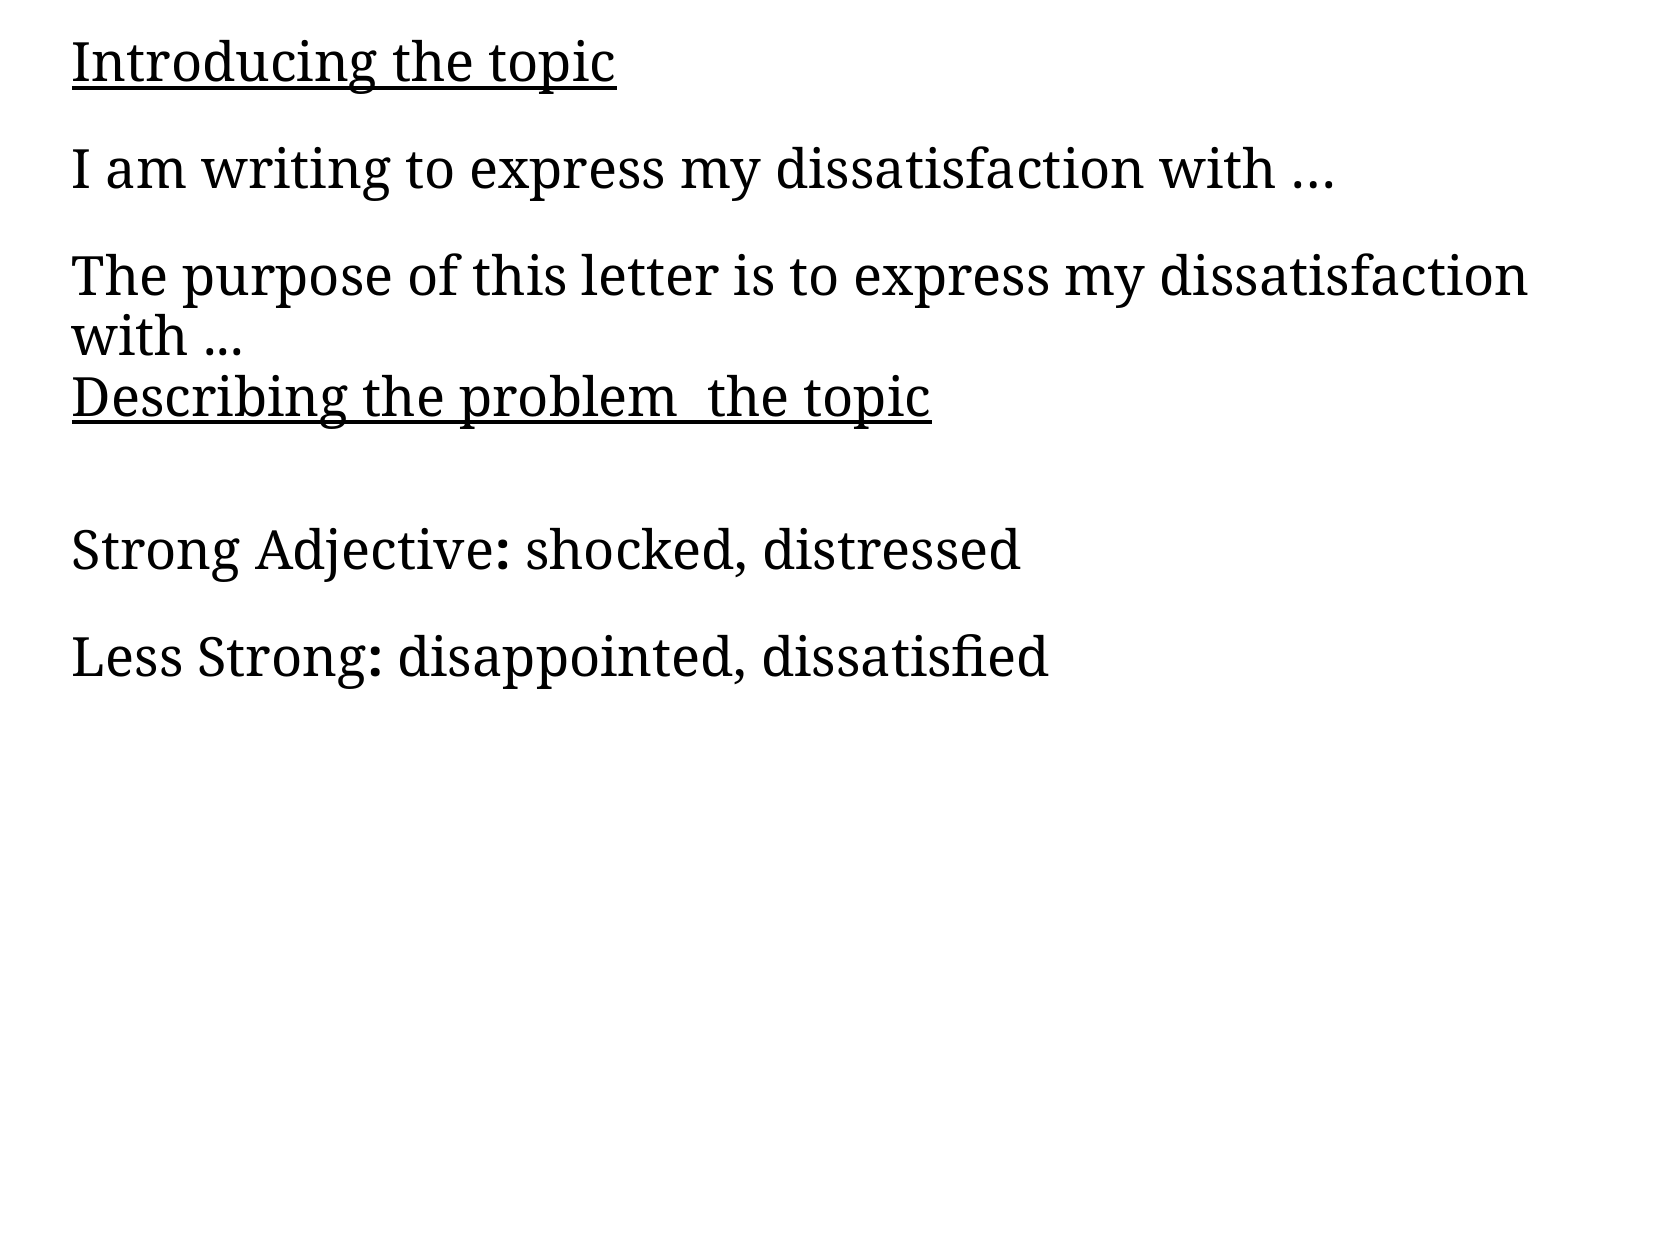

Introducing the topic
I am writing to express my dissatisfaction with …
The purpose of this letter is to express my dissatisfaction with ...
Describing the problem the topic
Strong Adjective: shocked, distressed
Less Strong: disappointed, dissatisfied